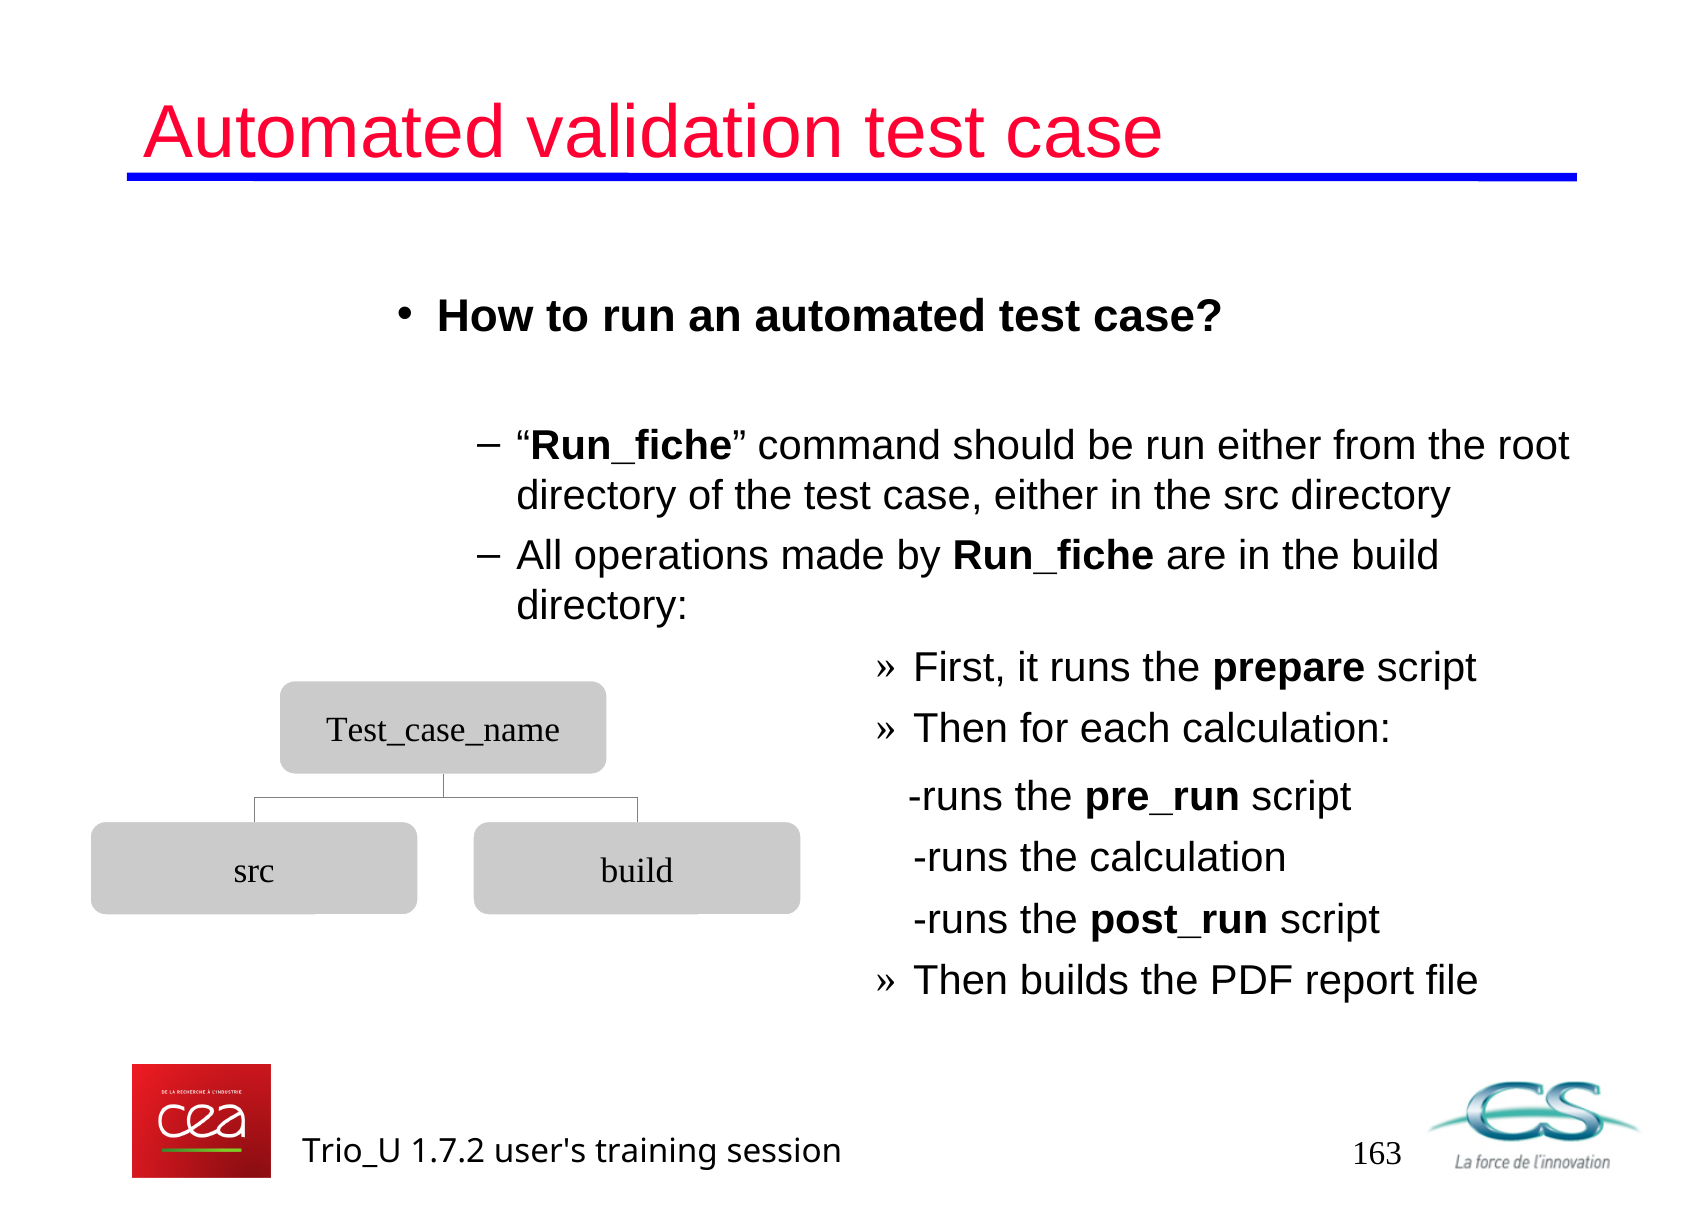

# Automated validation test case
How to run an automated test case?
“Run_fiche” command should be run either from the root directory of the test case, either in the src directory
All operations made by Run_fiche are in the build directory:
First, it runs the prepare script
Then for each calculation:
 -runs the pre_run script
-runs the calculation
-runs the post_run script
Then builds the PDF report file
Test_case_name
src
build
Trio_U 1.7.2 user's training session
163